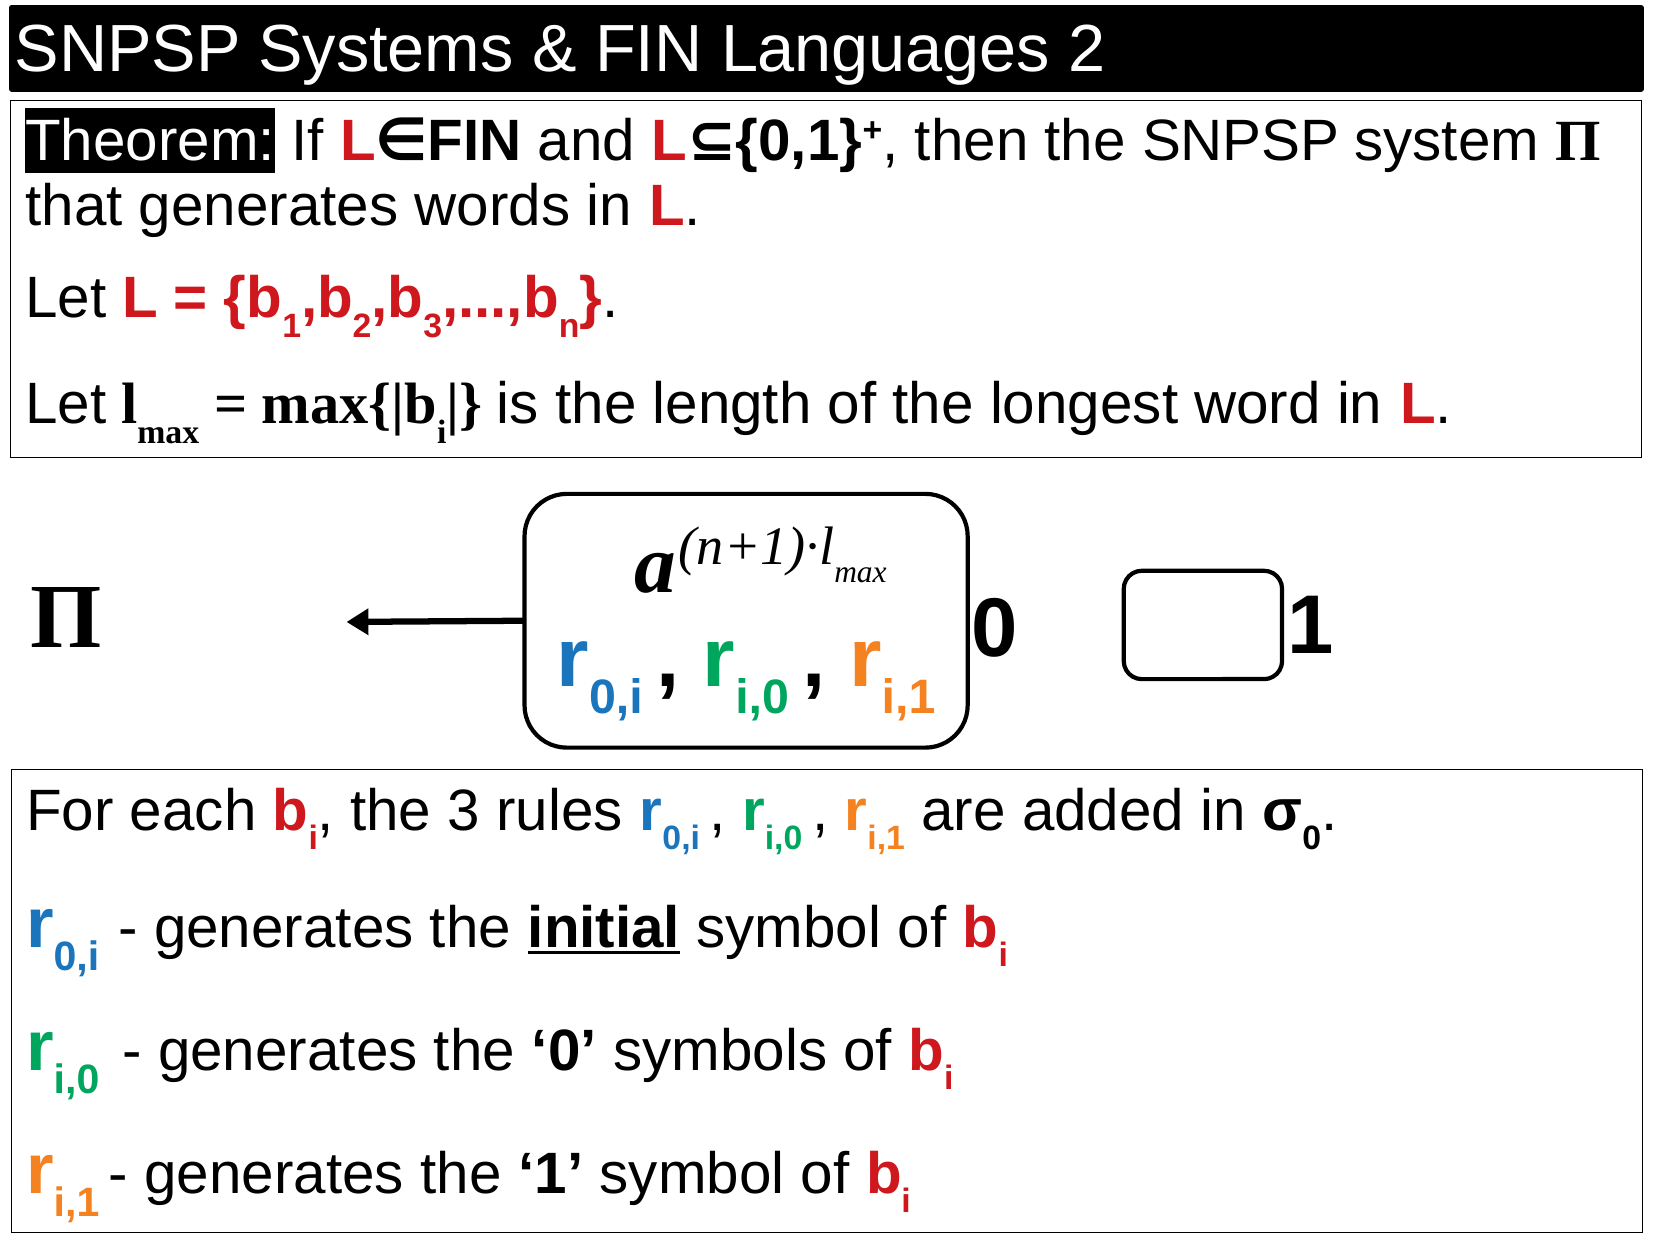

# SNPSP Systems & FIN Languages 2
Theorem: If L∈FIN and L⊆{0,1}+, then the SNPSP system Π that generates words in L.
Let L = {b1,b2,b3,...,bn}.
Let lmax = max{|bi|} is the length of the longest word in L.
a
r0,i , ri,0 , ri,1
(n+1)·lmax
Π
1
0
For each bi, the 3 rules r0,i , ri,0 , ri,1 are added in σ0.
r0,i - generates the initial symbol of bi
ri,0 - generates the ‘0’ symbols of bi
ri,1 - generates the ‘1’ symbol of bi